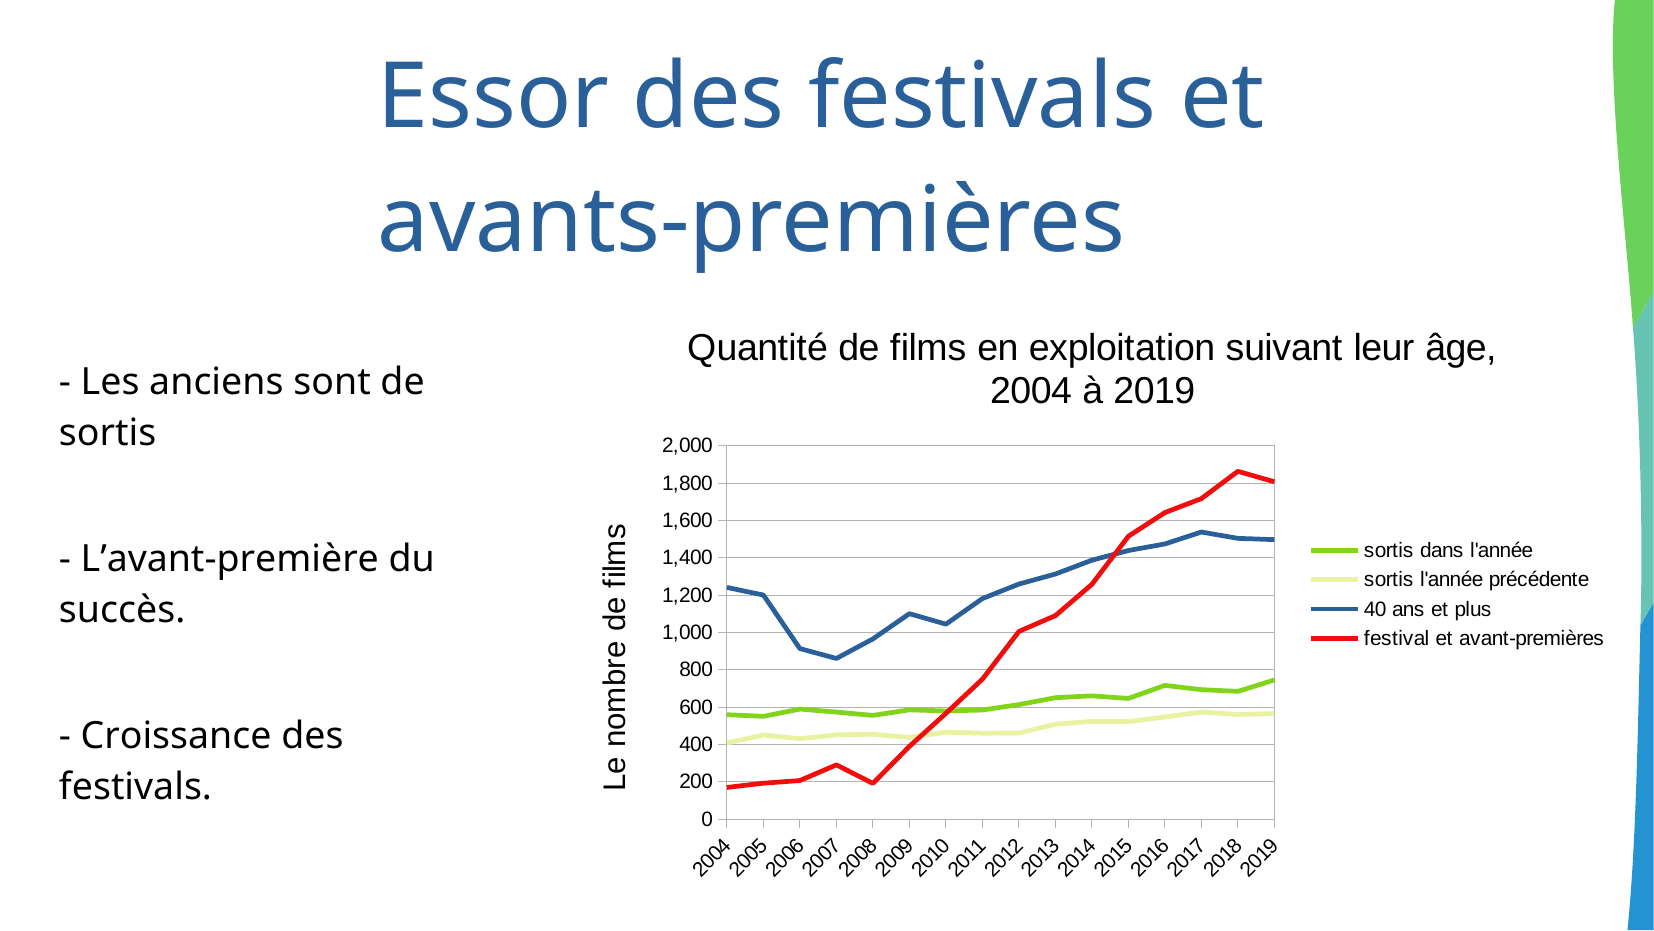

# Essor des festivals et avants-premières
### Chart: Quantité de films en exploitation suivant leur âge, 2004 à 2019
| Category | sortis dans l'année | sortis l'année précédente | 40 ans et plus | festival et avant-premières |
|---|---|---|---|---|
| 2004 | 559.0 | 407.0 | 1241.0 | 169.0 |
| 2005 | 550.0 | 450.0 | 1200.0 | 192.0 |
| 2006 | 589.0 | 430.0 | 913.0 | 206.0 |
| 2007 | 573.0 | 451.0 | 860.0 | 290.0 |
| 2008 | 555.0 | 454.0 | 965.0 | 191.0 |
| 2009 | 585.0 | 437.0 | 1100.0 | 389.0 |
| 2010 | 579.0 | 465.0 | 1044.0 | 566.0 |
| 2011 | 584.0 | 460.0 | 1181.0 | 749.0 |
| 2012 | 613.0 | 461.0 | 1259.0 | 1005.0 |
| 2013 | 650.0 | 508.0 | 1313.0 | 1090.0 |
| 2014 | 660.0 | 523.0 | 1387.0 | 1258.0 |
| 2015 | 646.0 | 522.0 | 1439.0 | 1515.0 |
| 2016 | 716.0 | 547.0 | 1474.0 | 1642.0 |
| 2017 | 693.0 | 573.0 | 1538.0 | 1717.0 |
| 2018 | 684.0 | 560.0 | 1504.0 | 1863.0 |
| 2019 | 745.0 | 565.0 | 1497.0 | 1807.0 |- Les anciens sont de sortis
- L’avant-première du succès.
- Croissance des festivals.